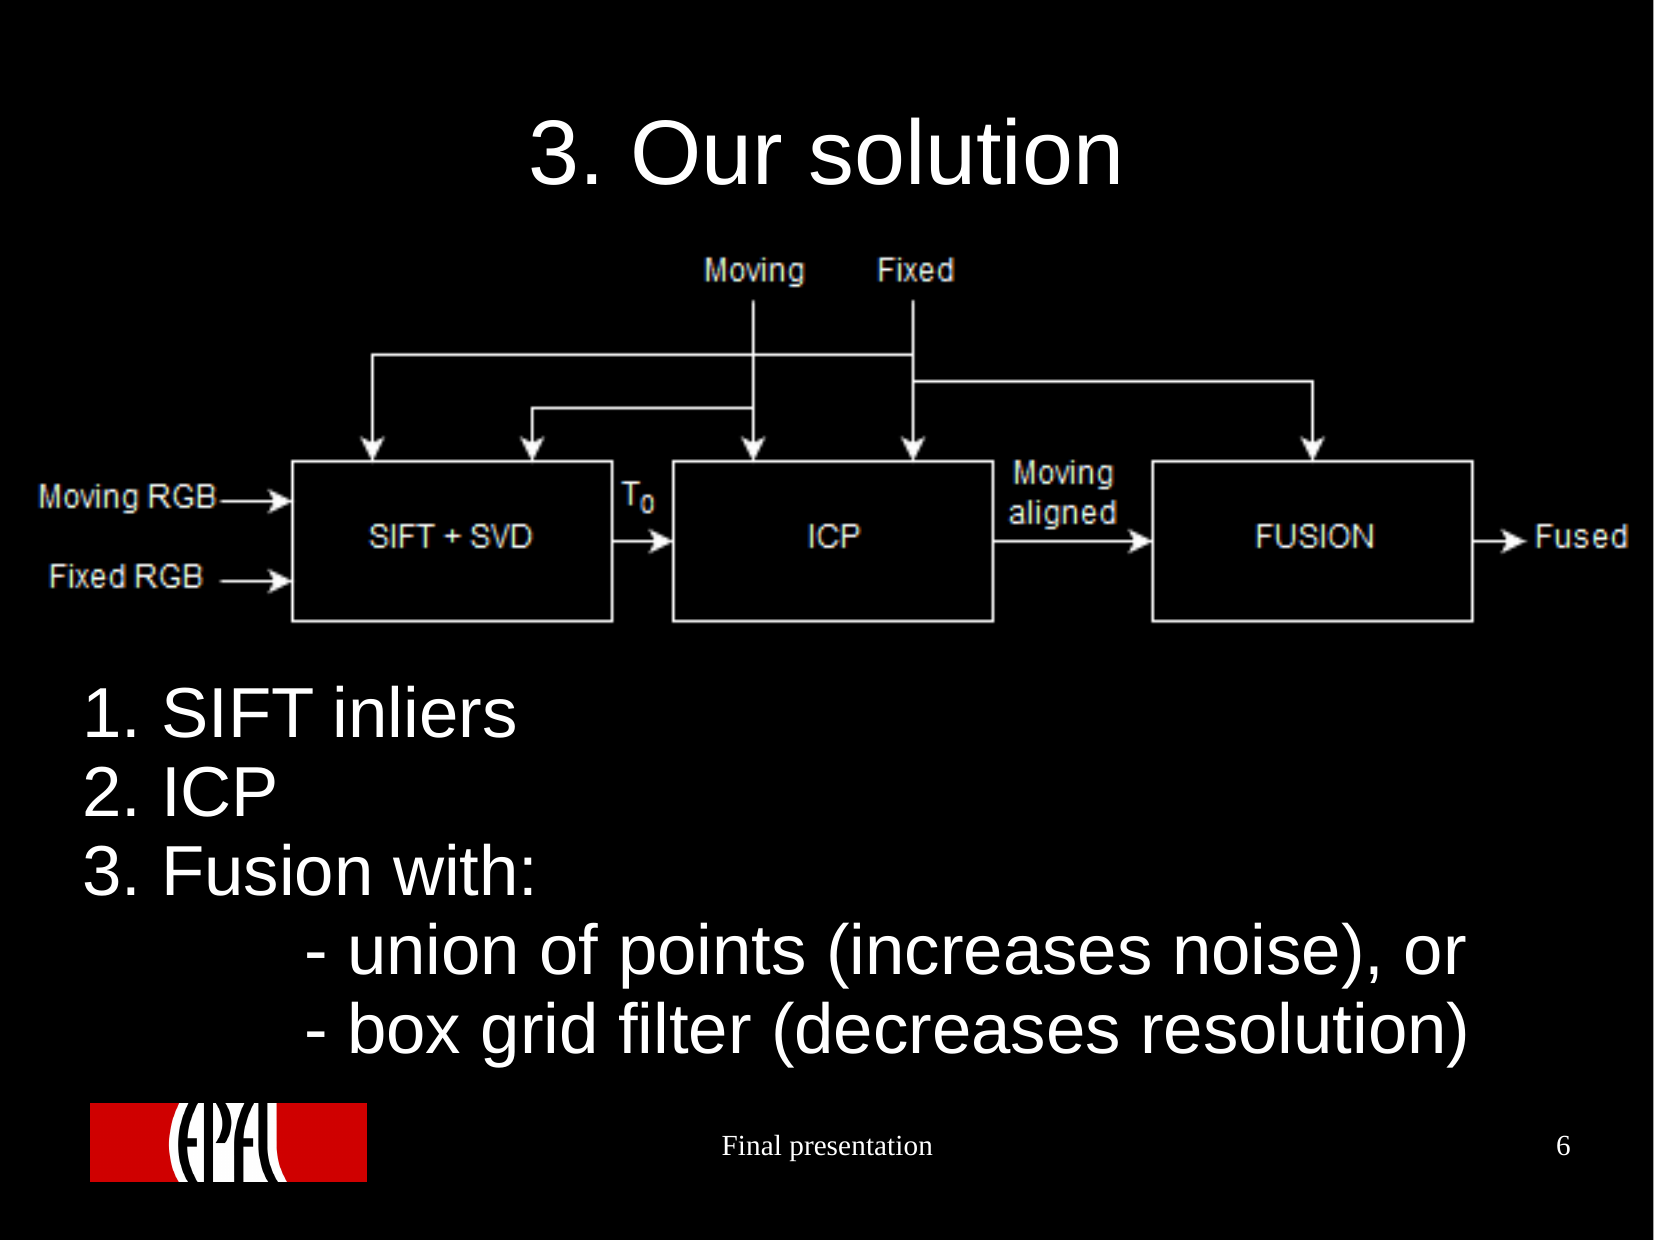

# 3. Our solution
1. SIFT inliers
2. ICP
3. Fusion with:
			- union of points (increases noise), or
			- box grid filter (decreases resolution)
Final presentation
6